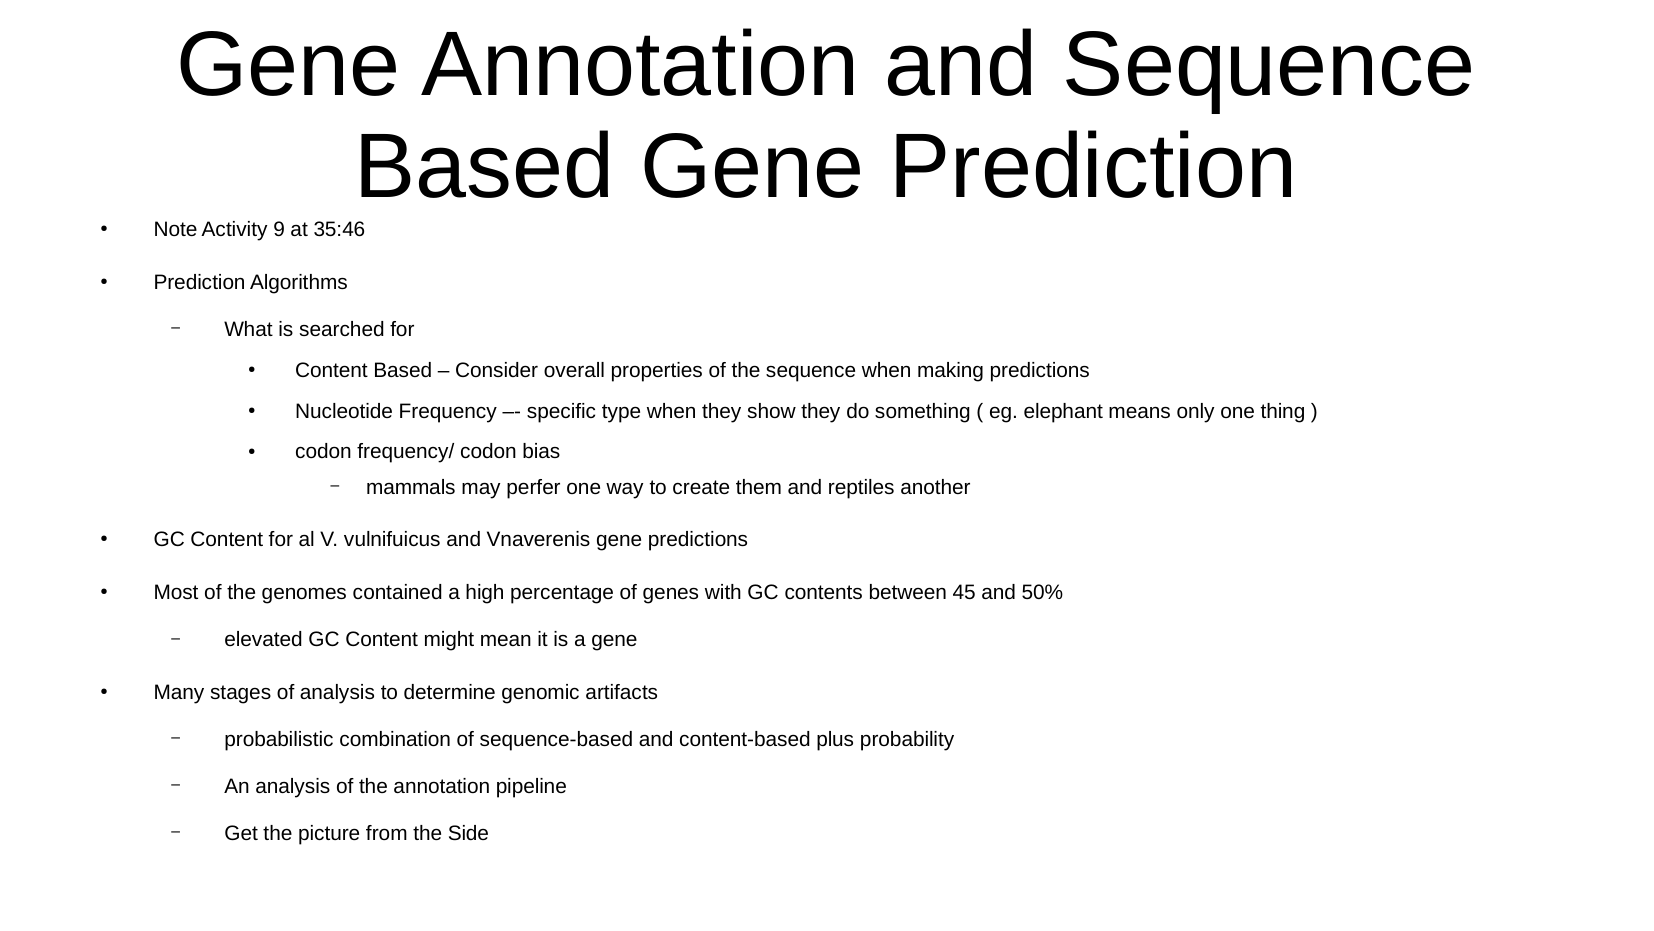

# Gene Annotation and Sequence Based Gene Prediction
Note Activity 9 at 35:46
Prediction Algorithms
What is searched for
Content Based – Consider overall properties of the sequence when making predictions
Nucleotide Frequency –- specific type when they show they do something ( eg. elephant means only one thing )
codon frequency/ codon bias
mammals may perfer one way to create them and reptiles another
GC Content for al V. vulnifuicus and Vnaverenis gene predictions
Most of the genomes contained a high percentage of genes with GC contents between 45 and 50%
elevated GC Content might mean it is a gene
Many stages of analysis to determine genomic artifacts
probabilistic combination of sequence-based and content-based plus probability
An analysis of the annotation pipeline
Get the picture from the Side